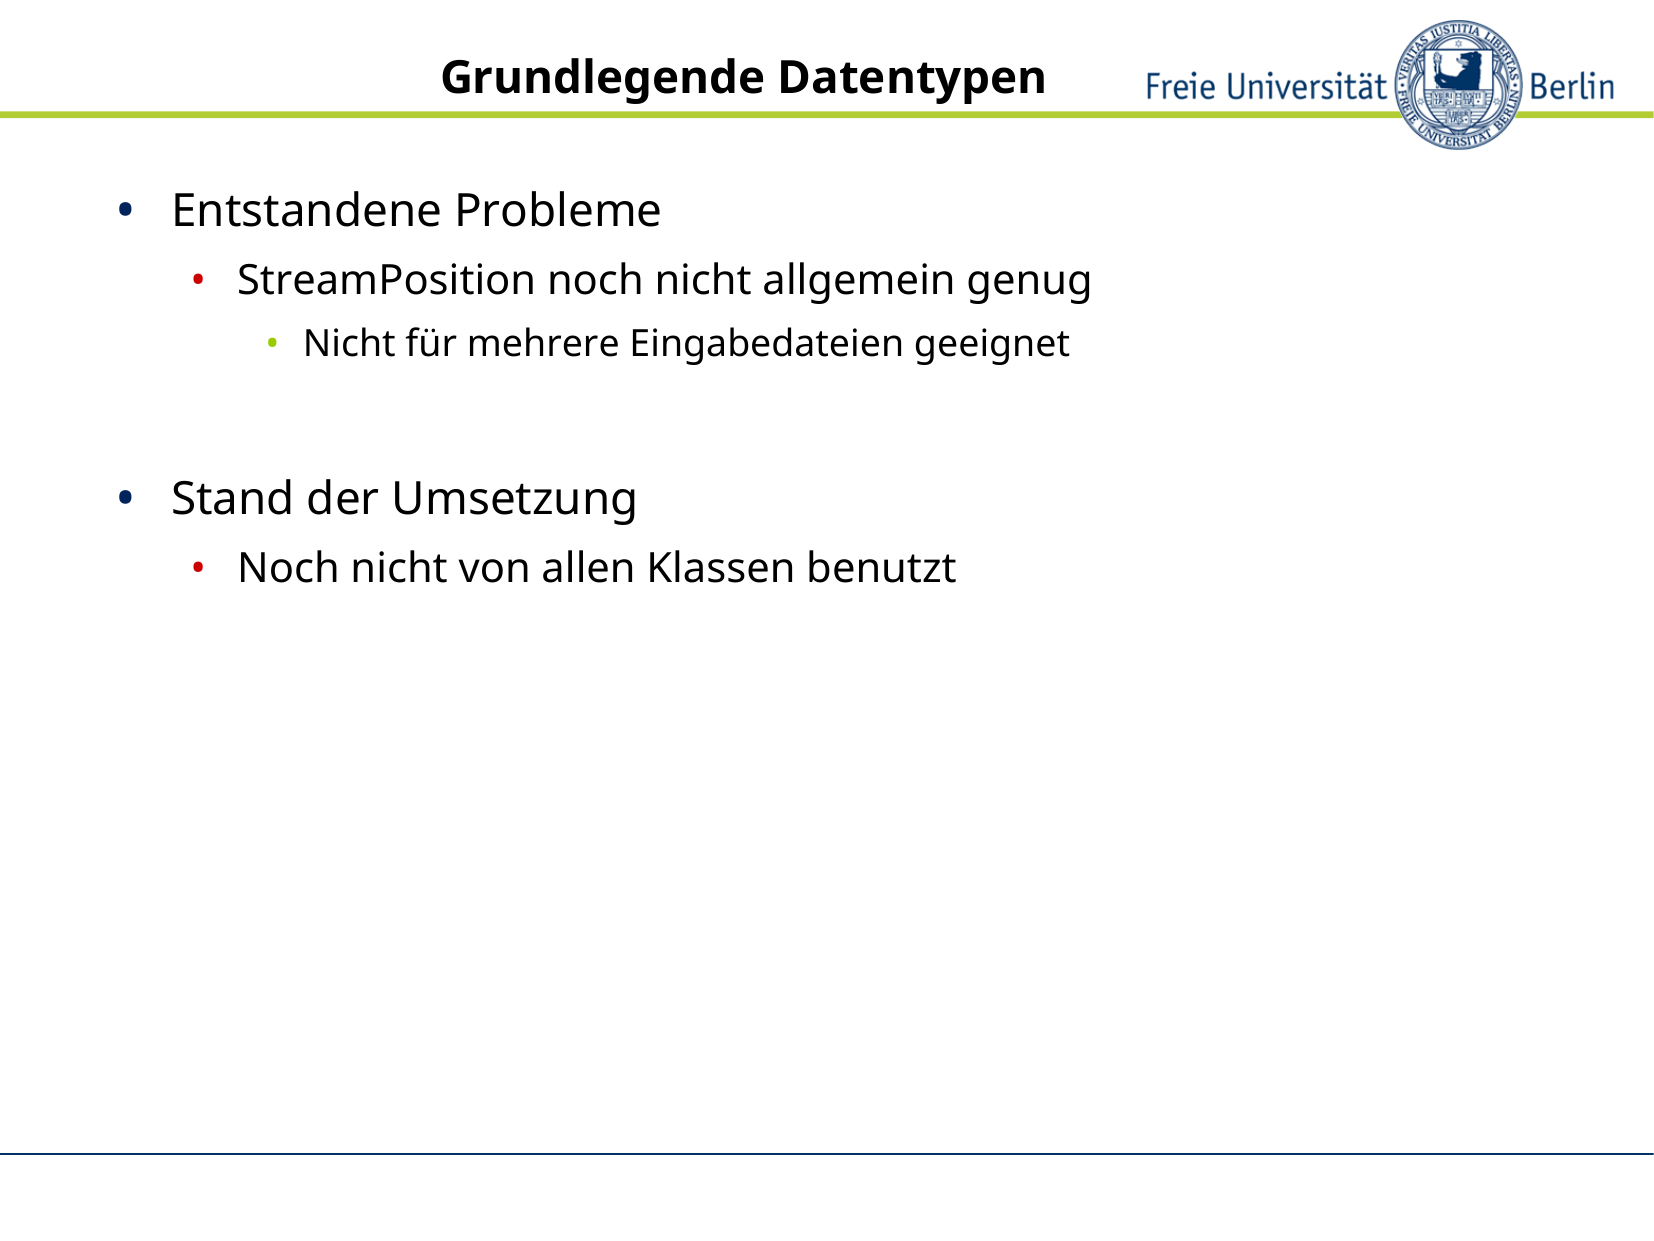

# Grundlegende Datentypen
Entstandene Probleme
StreamPosition noch nicht allgemein genug
Nicht für mehrere Eingabedateien geeignet
Stand der Umsetzung
Noch nicht von allen Klassen benutzt